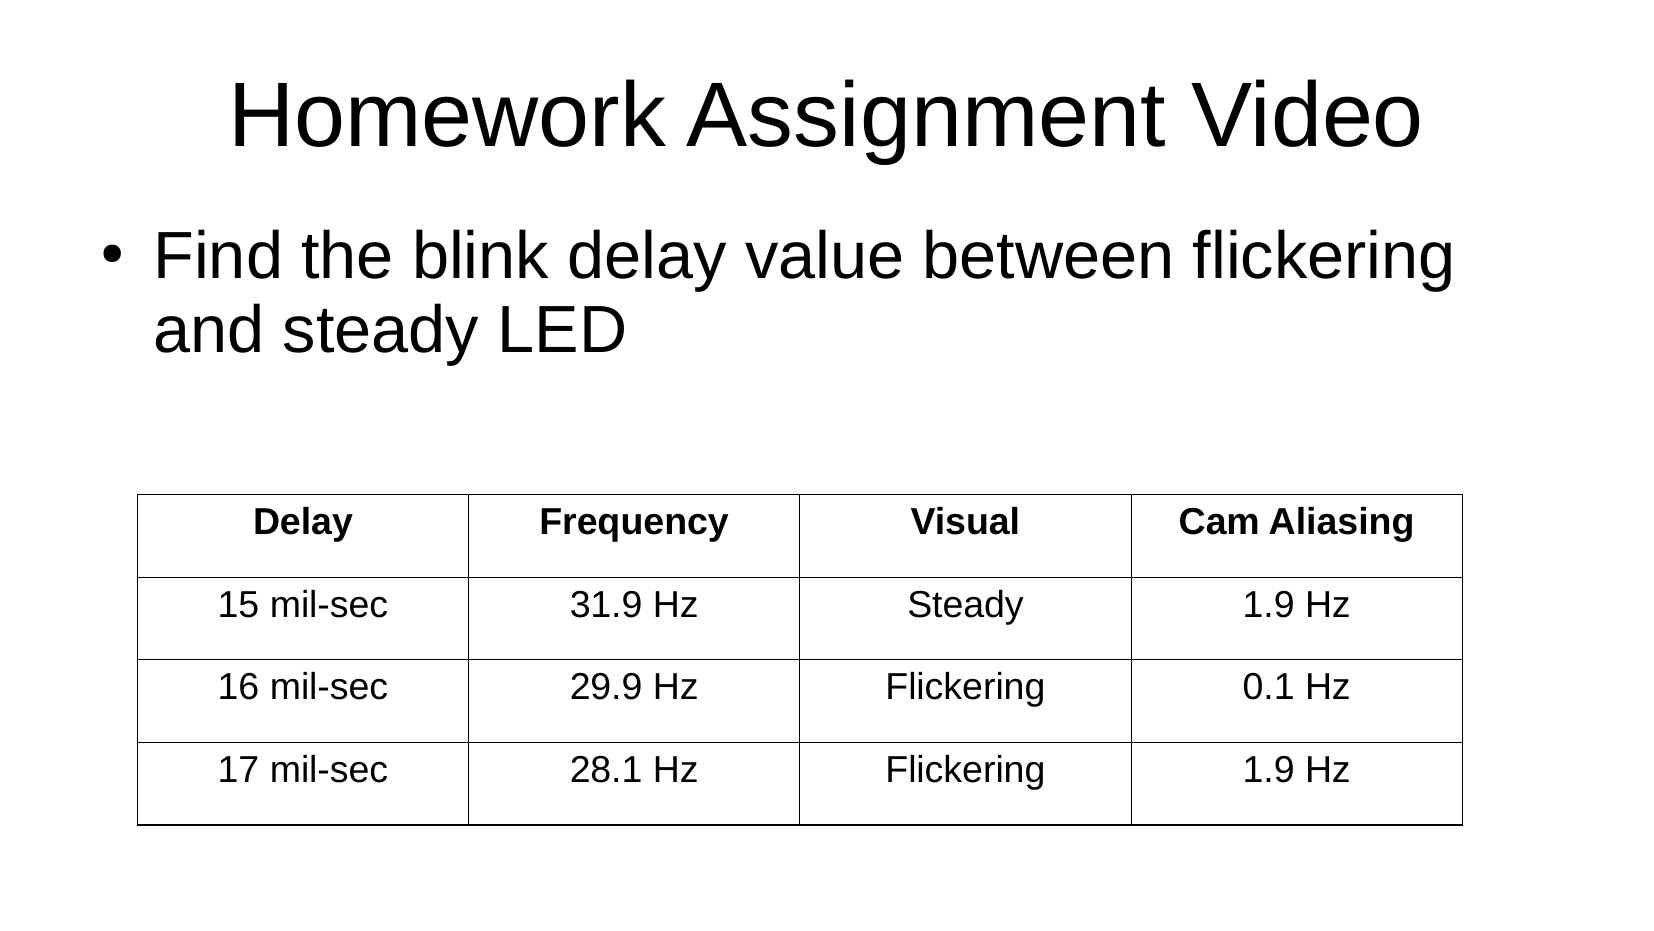

# Homework Assignment Video
Find the blink delay value between flickering and steady LED
| Delay | Frequency | Visual | Cam Aliasing |
| --- | --- | --- | --- |
| 15 mil-sec | 31.9 Hz | Steady | 1.9 Hz |
| 16 mil-sec | 29.9 Hz | Flickering | 0.1 Hz |
| 17 mil-sec | 28.1 Hz | Flickering | 1.9 Hz |